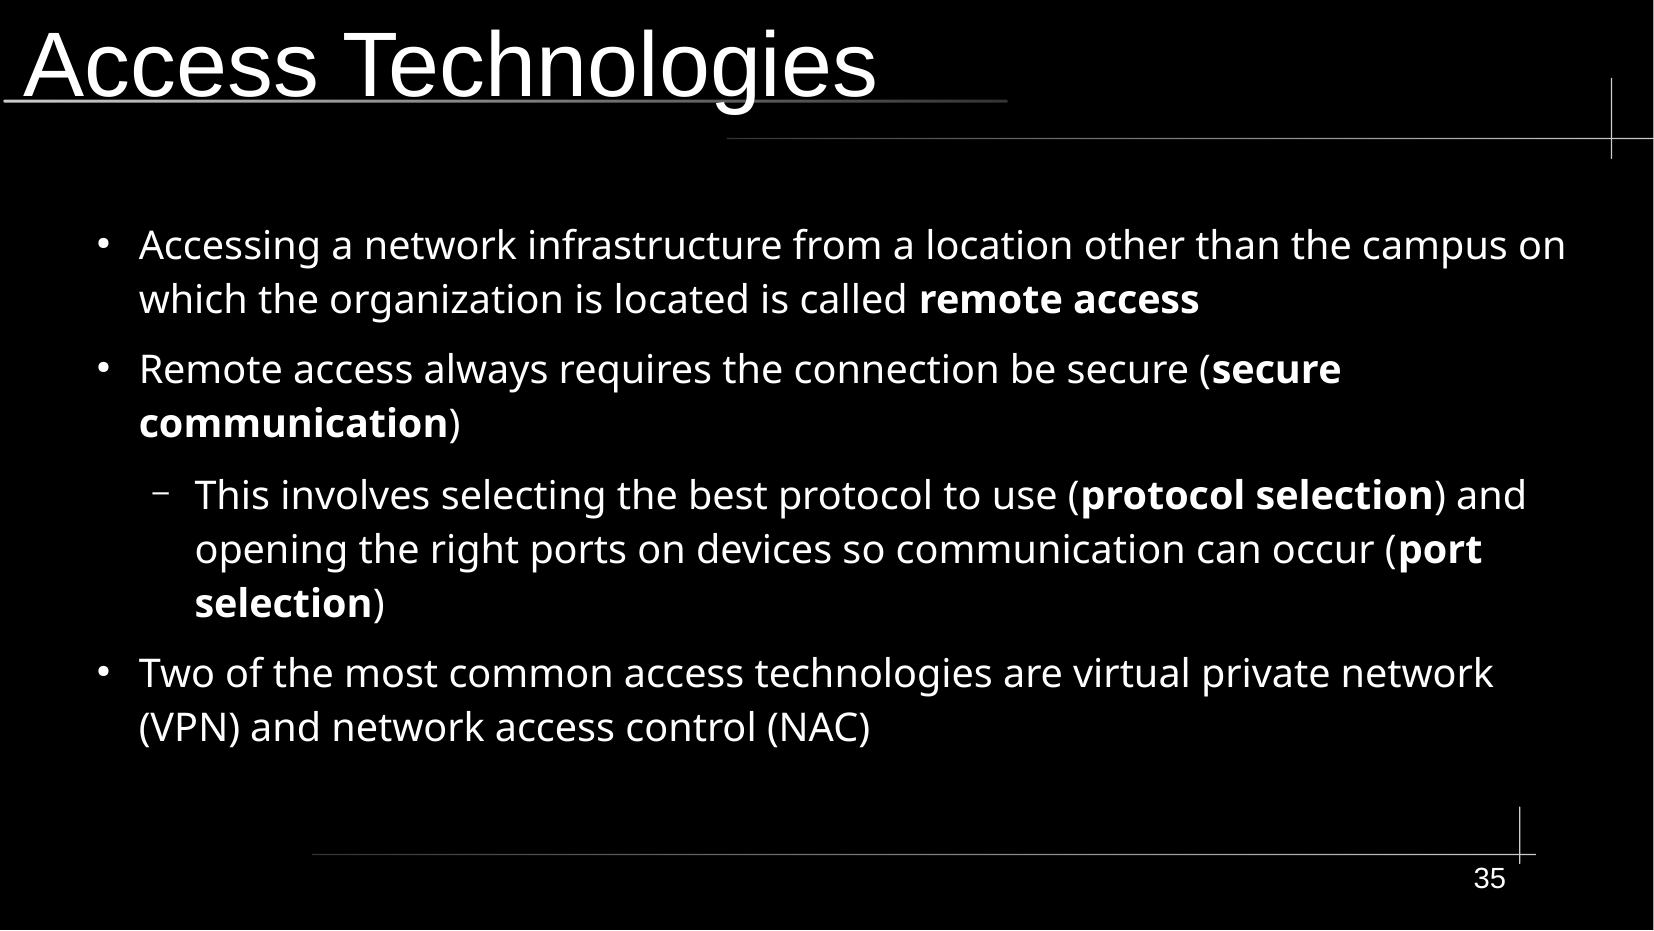

# Access Technologies
Accessing a network infrastructure from a location other than the campus on which the organization is located is called remote access
Remote access always requires the connection be secure (secure communication)
This involves selecting the best protocol to use (protocol selection) and opening the right ports on devices so communication can occur (port selection)
Two of the most common access technologies are virtual private network (VPN) and network access control (NAC)
35